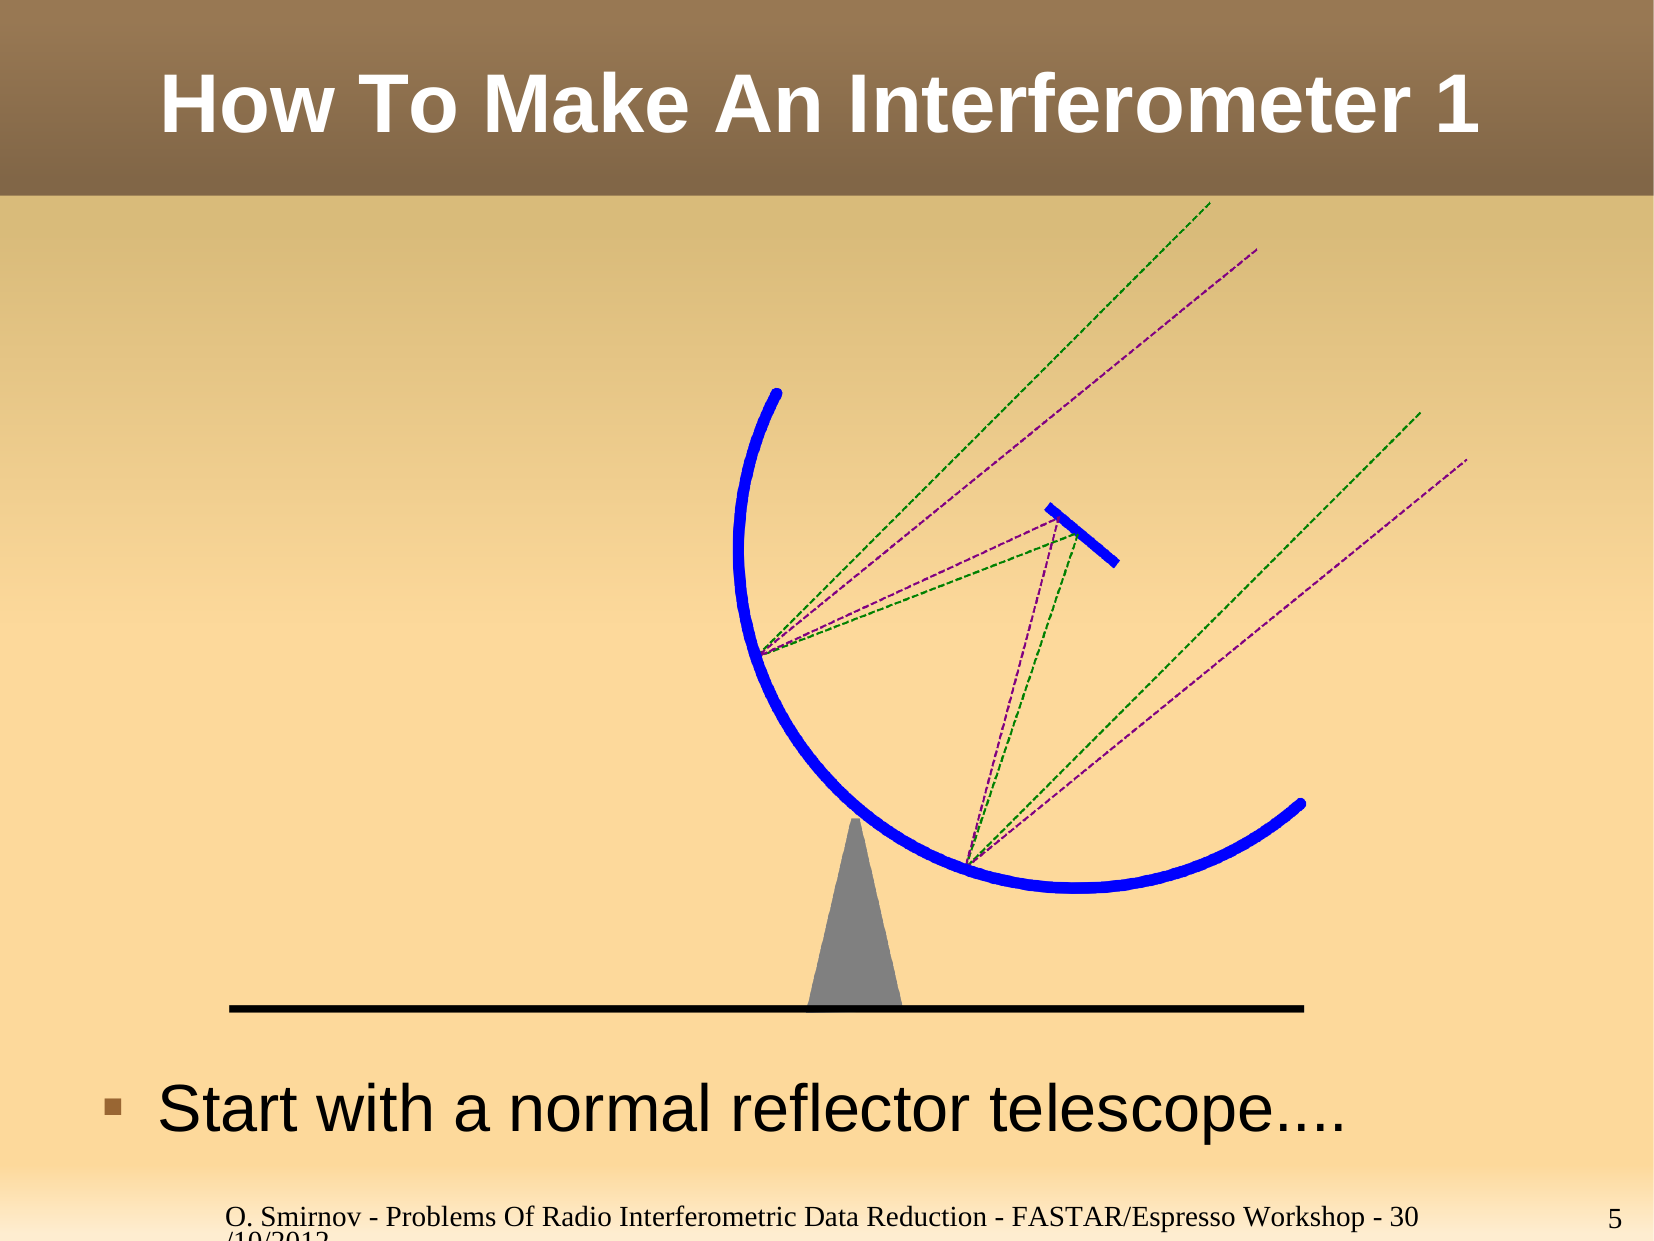

# How To Make An Interferometer 1
Start with a normal reflector telescope....
O. Smirnov - Problems Of Radio Interferometric Data Reduction - FASTAR/Espresso Workshop - 30/10/2012
5